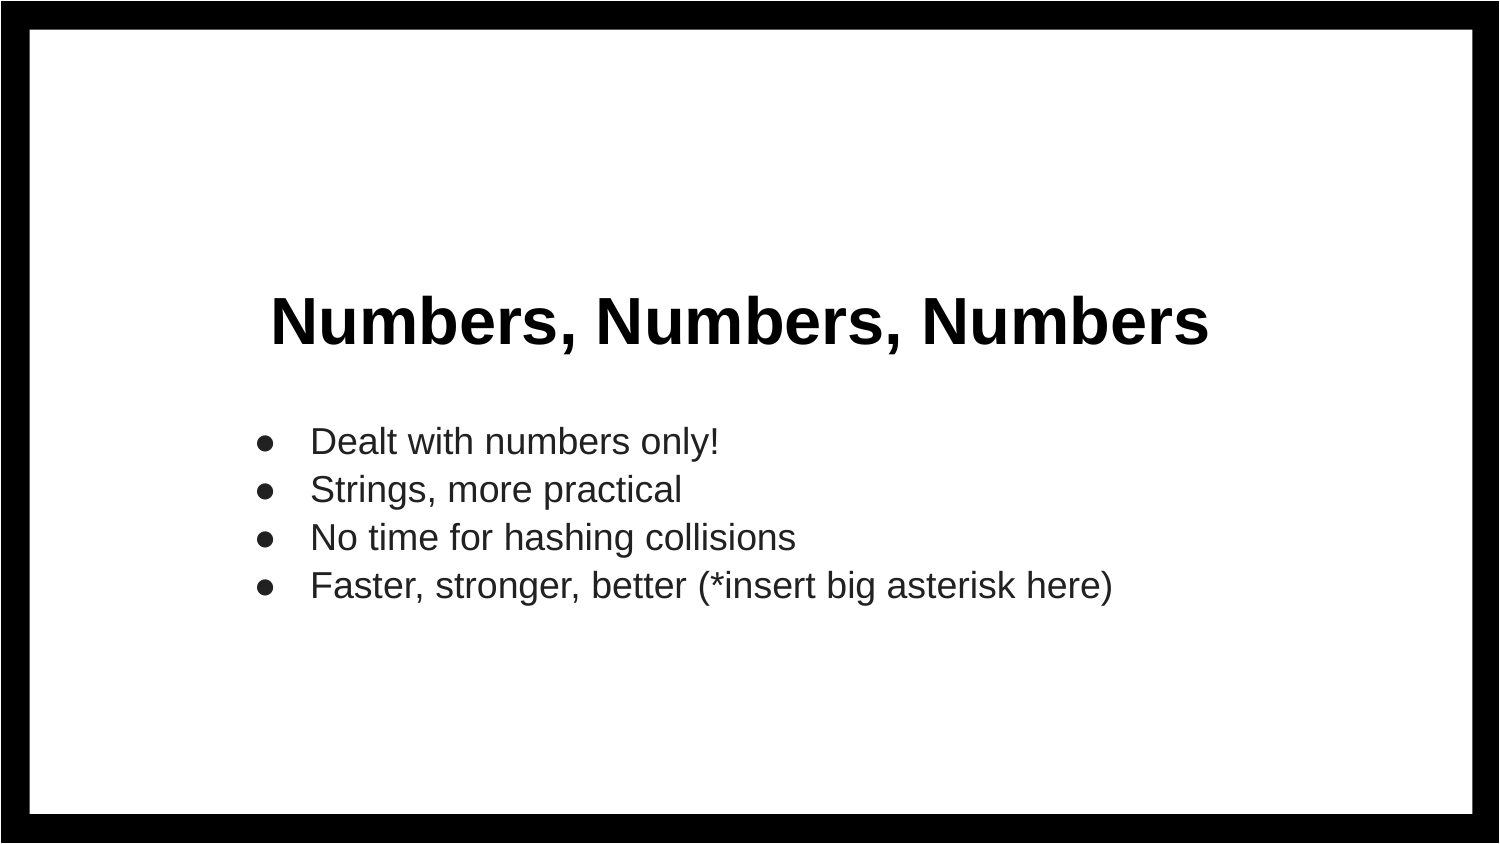

# Numbers, Numbers, Numbers
Dealt with numbers only!
Strings, more practical
No time for hashing collisions
Faster, stronger, better (*insert big asterisk here)